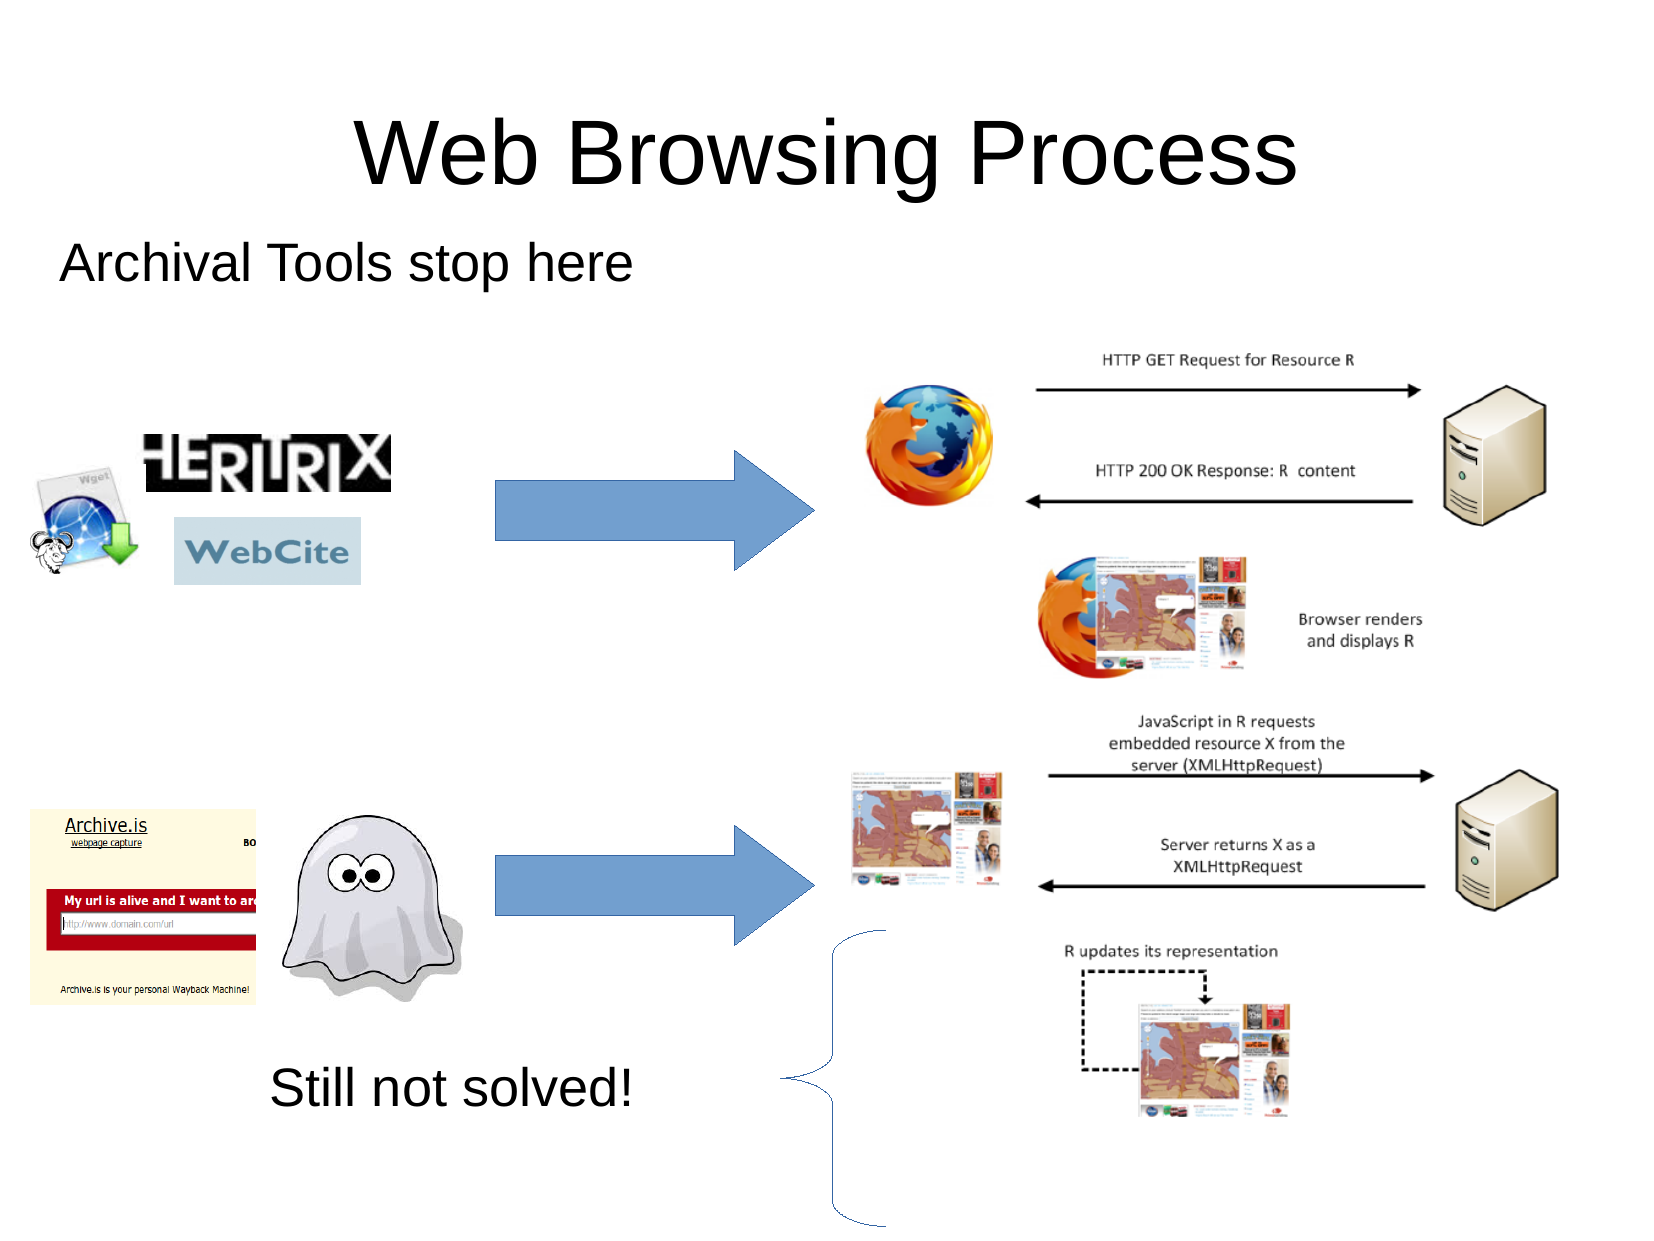

# Web Browsing Process
Archival Tools stop here
Still not solved!